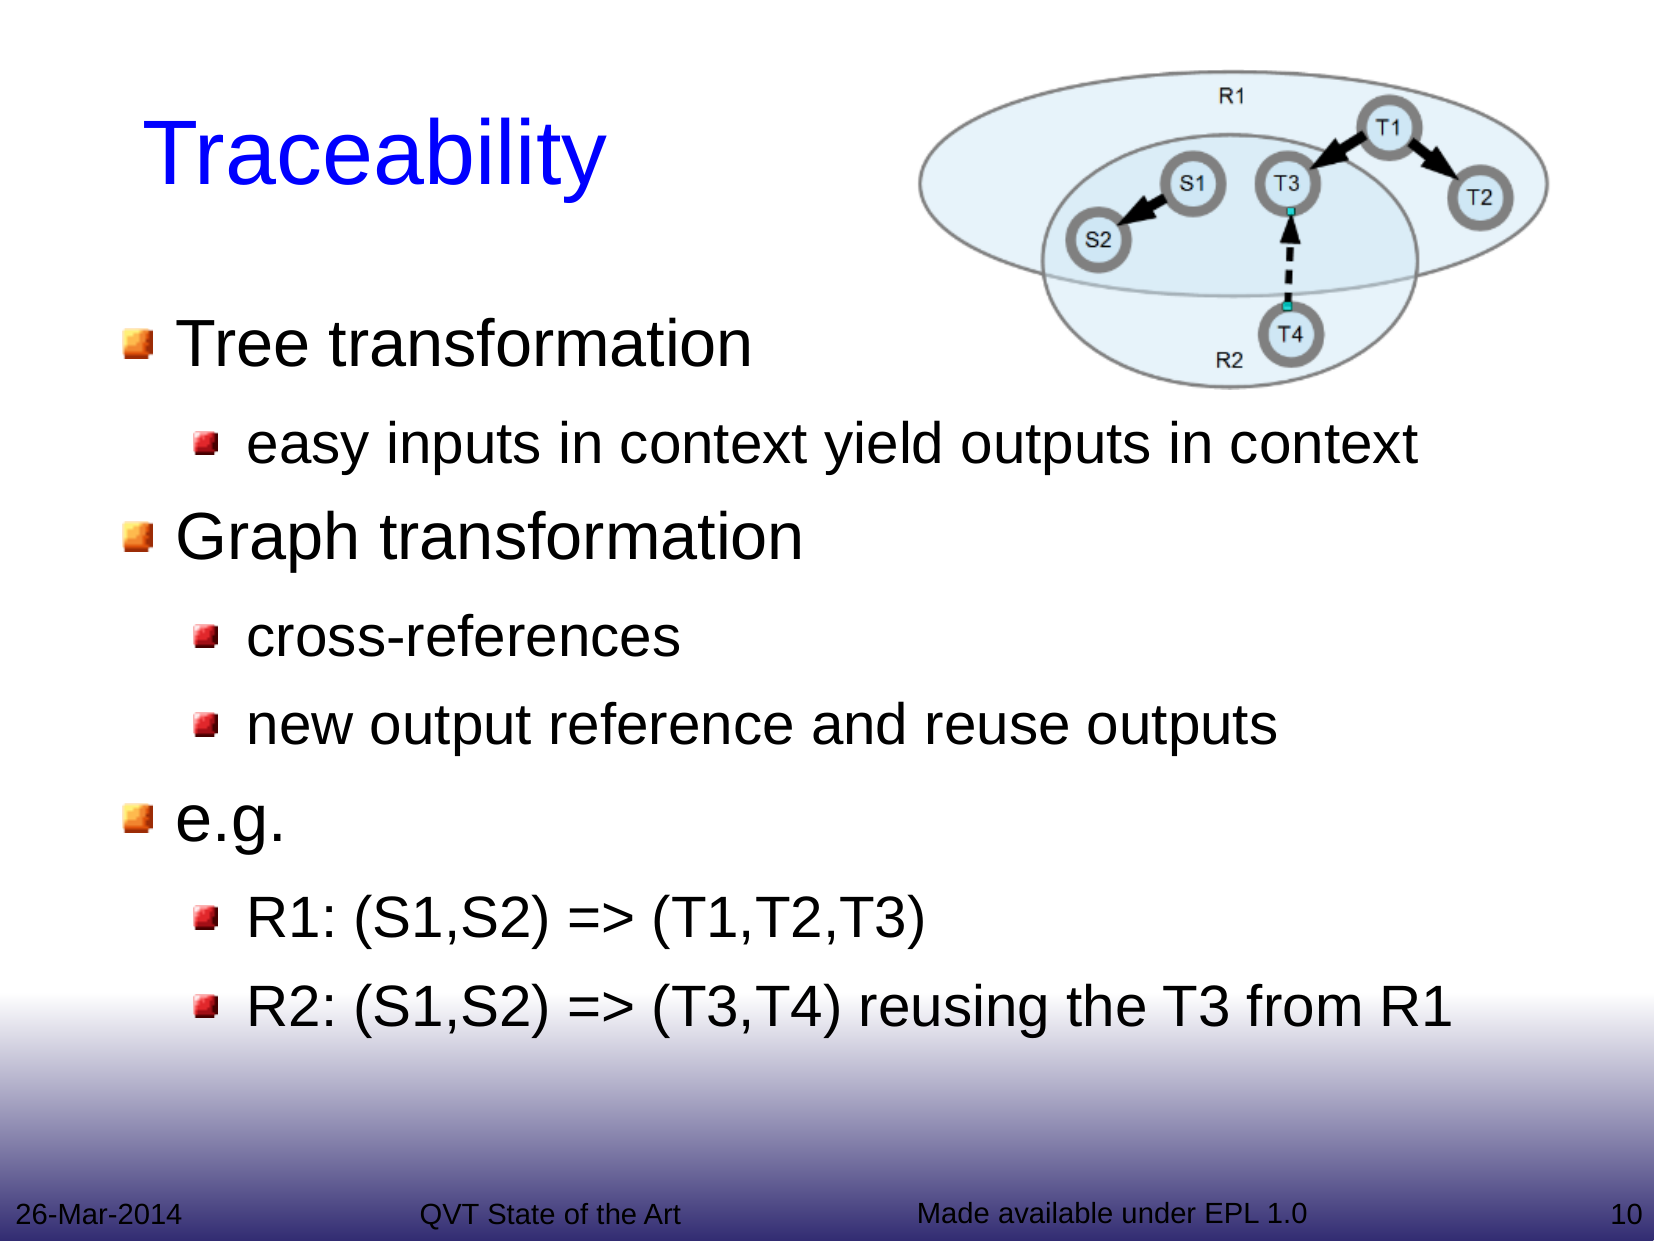

# Traceability
Tree transformation
easy inputs in context yield outputs in context
Graph transformation
cross-references
new output reference and reuse outputs
e.g.
R1: (S1,S2) => (T1,T2,T3)
R2: (S1,S2) => (T3,T4) reusing the T3 from R1
26-Mar-2014
QVT State of the Art
10